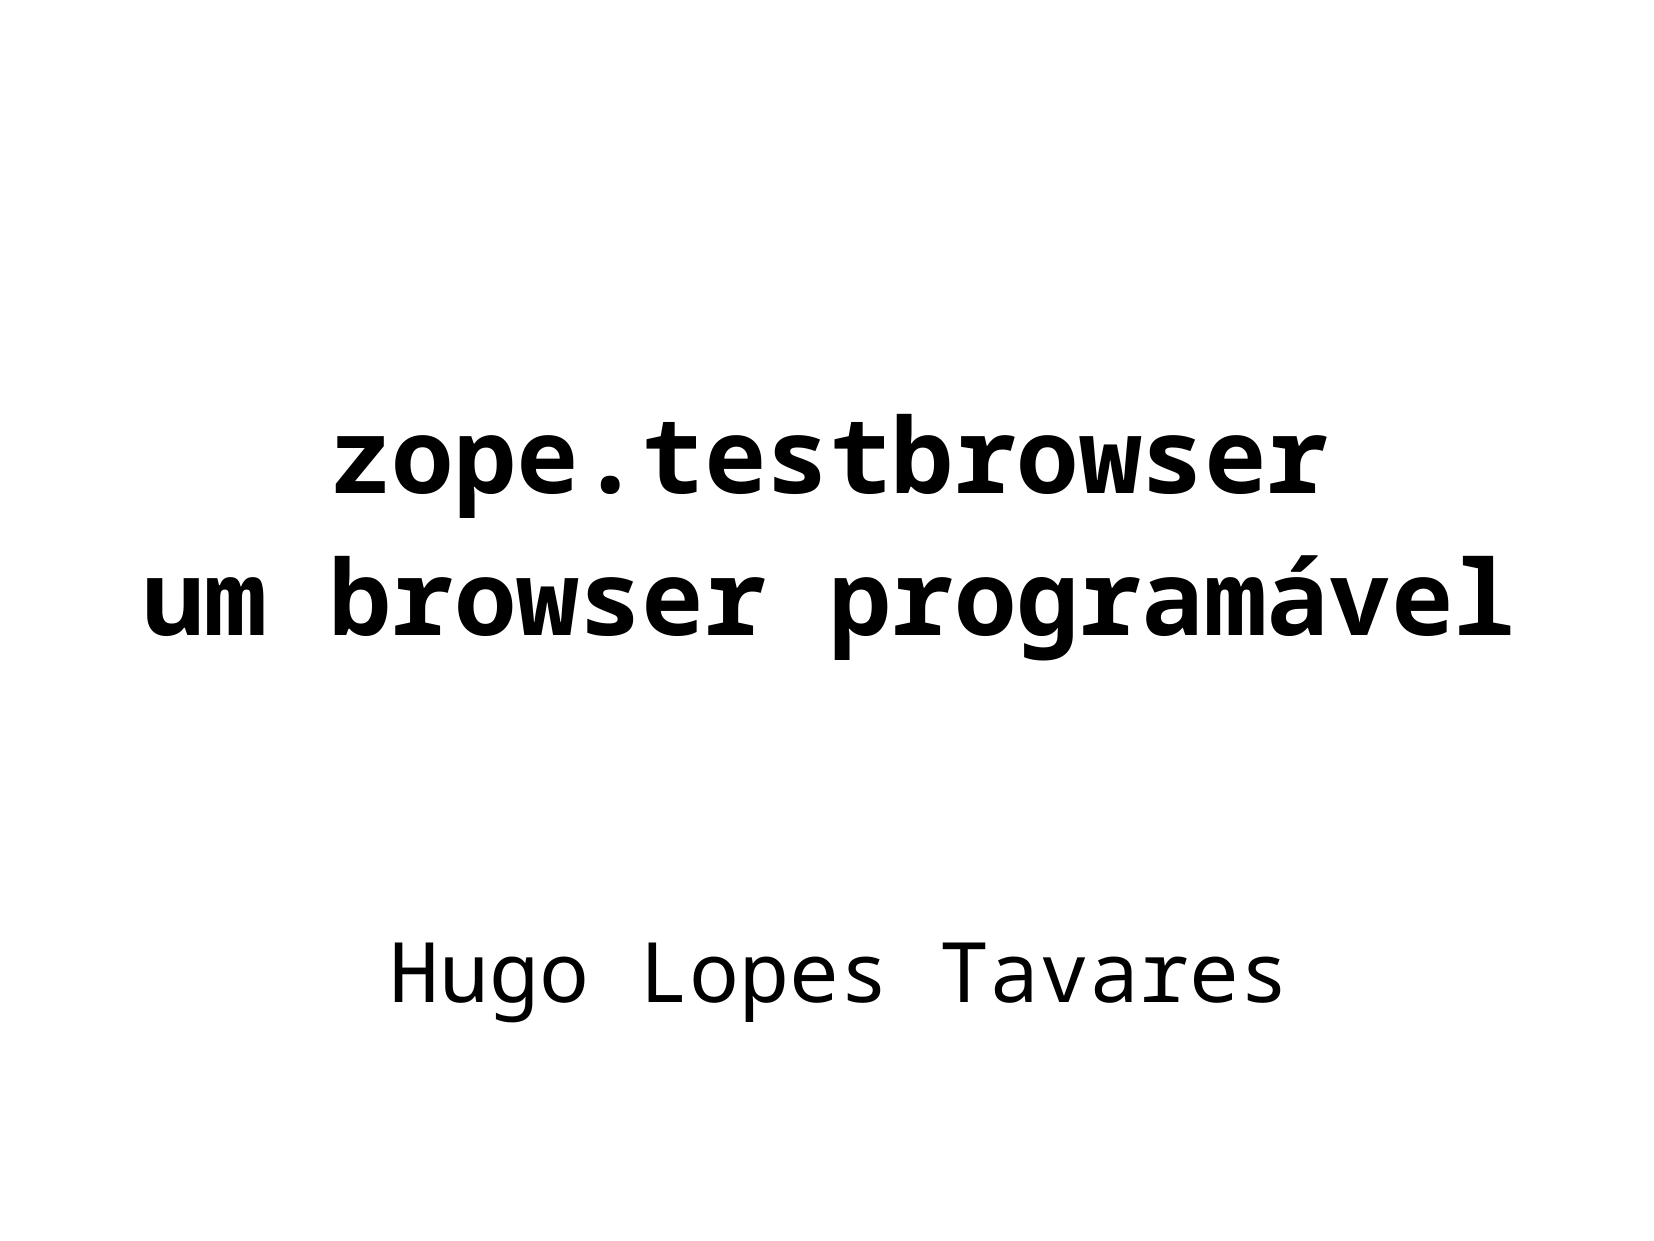

zope.testbrowser
um browser programável
Hugo Lopes Tavares